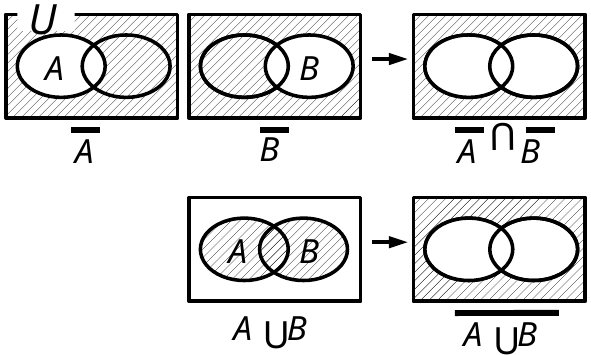

U
A
B
U
B
A
A B
A
B
A B
U
A B
U